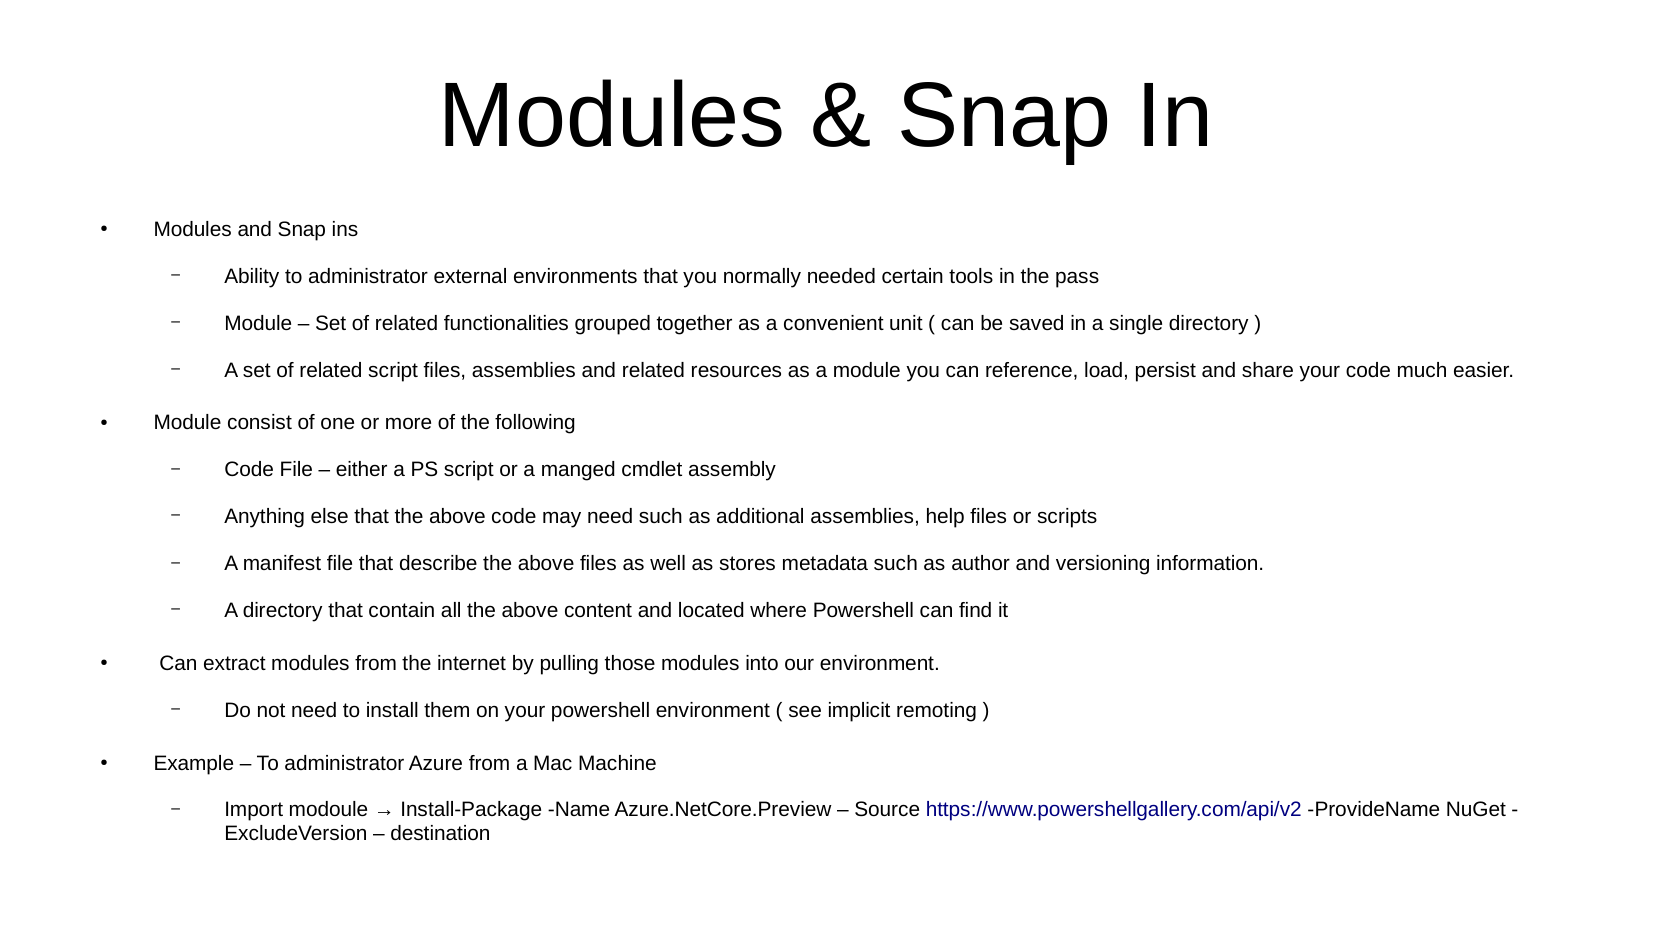

# Modules & Snap In
Modules and Snap ins
Ability to administrator external environments that you normally needed certain tools in the pass
Module – Set of related functionalities grouped together as a convenient unit ( can be saved in a single directory )
A set of related script files, assemblies and related resources as a module you can reference, load, persist and share your code much easier.
Module consist of one or more of the following
Code File – either a PS script or a manged cmdlet assembly
Anything else that the above code may need such as additional assemblies, help files or scripts
A manifest file that describe the above files as well as stores metadata such as author and versioning information.
A directory that contain all the above content and located where Powershell can find it
 Can extract modules from the internet by pulling those modules into our environment.
Do not need to install them on your powershell environment ( see implicit remoting )
Example – To administrator Azure from a Mac Machine
Import modoule → Install-Package -Name Azure.NetCore.Preview – Source https://www.powershellgallery.com/api/v2 -ProvideName NuGet -ExcludeVersion – destination